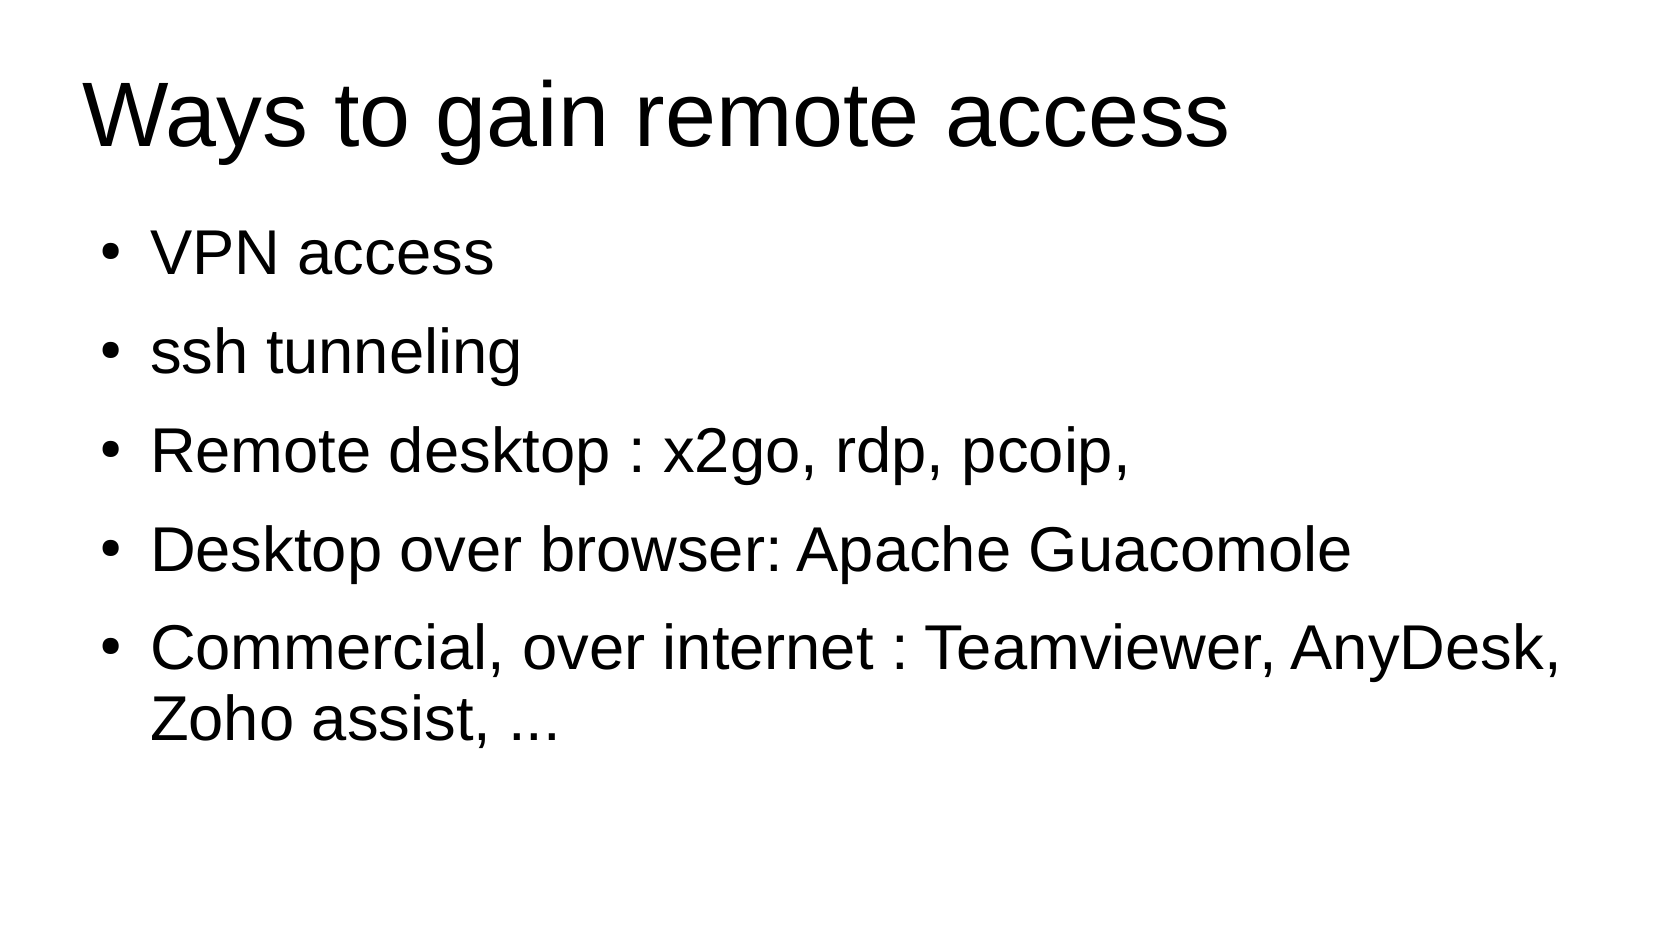

# Ways to gain remote access
VPN access
ssh tunneling
Remote desktop : x2go, rdp, pcoip,
Desktop over browser: Apache Guacomole
Commercial, over internet : Teamviewer, AnyDesk, Zoho assist, ...